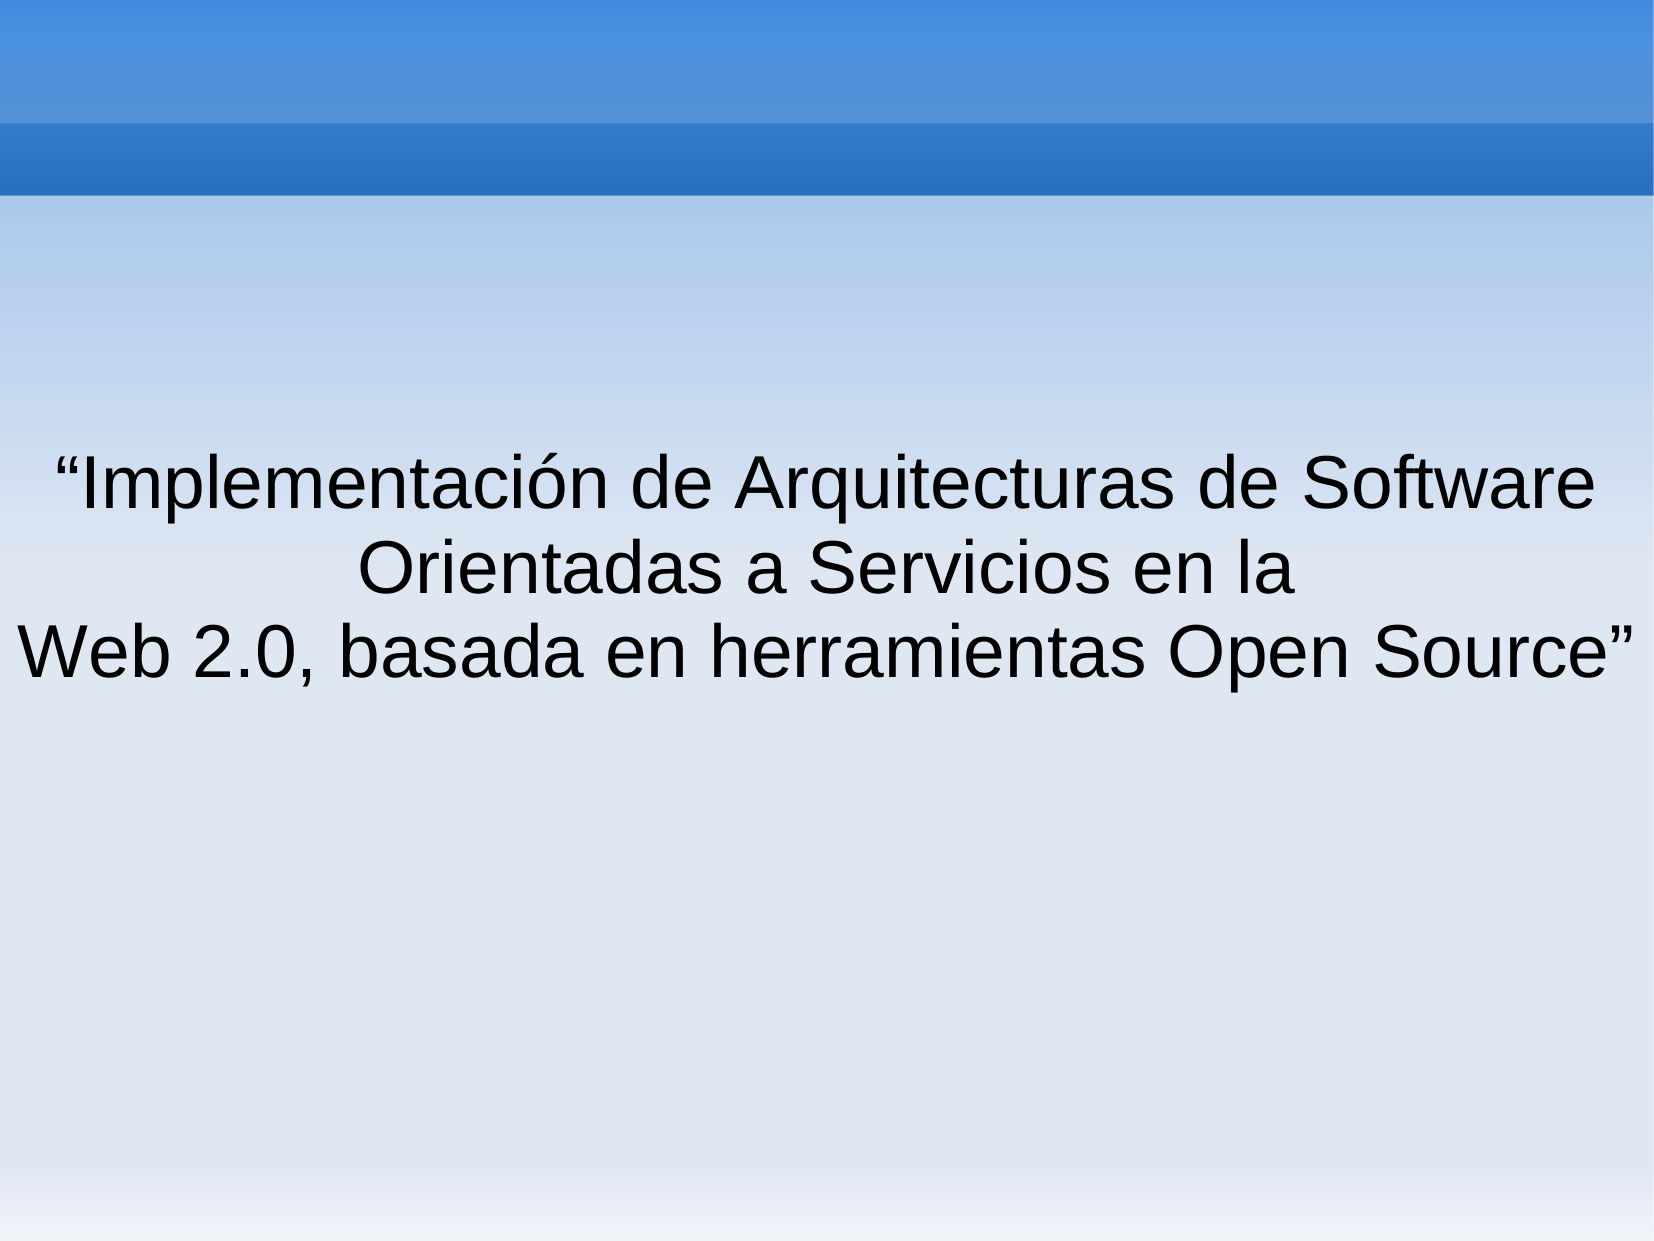

# “Implementación de Arquitecturas de Software Orientadas a Servicios en la
Web 2.0, basada en herramientas Open Source”